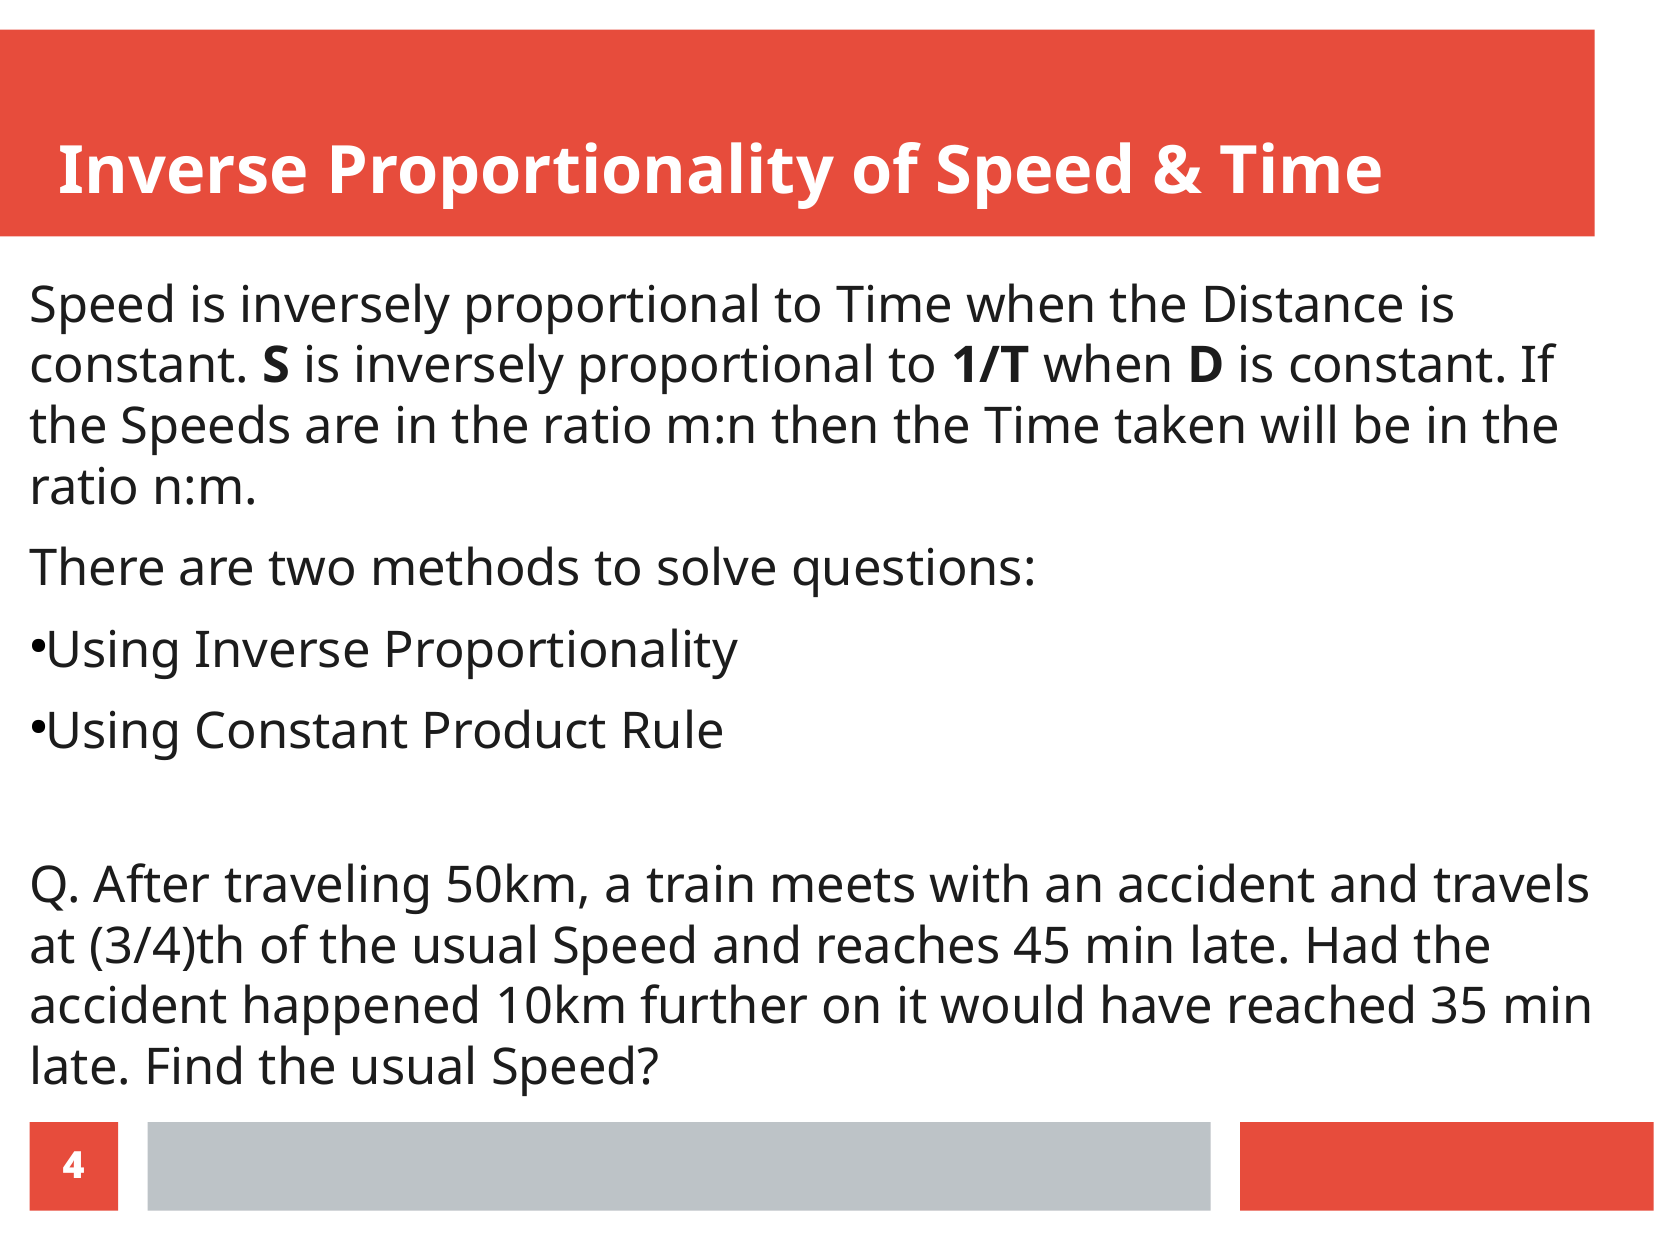

# Inverse Proportionality of Speed & Time
Speed is inversely proportional to Time when the Distance is constant. S is inversely proportional to 1/T when D is constant. If the Speeds are in the ratio m:n then the Time taken will be in the ratio n:m.
There are two methods to solve questions:
Using Inverse Proportionality
Using Constant Product Rule
Q. After traveling 50km, a train meets with an accident and travels at (3/4)th of the usual Speed and reaches 45 min late. Had the accident happened 10km further on it would have reached 35 min late. Find the usual Speed?